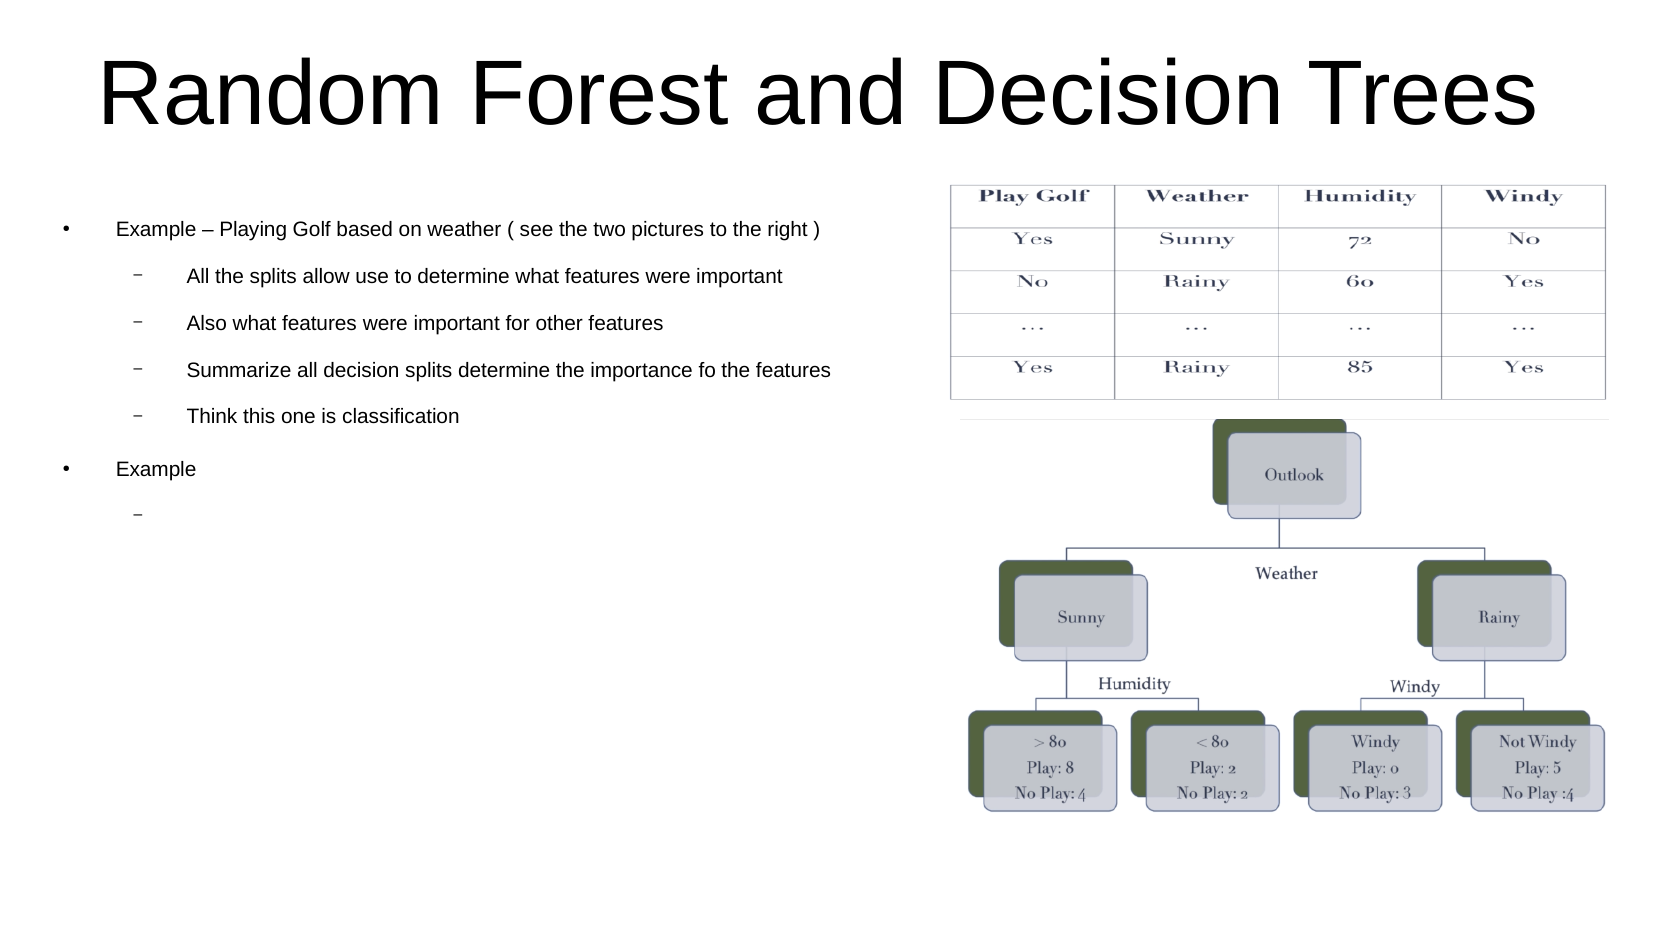

# Random Forest and Decision Trees
Example – Playing Golf based on weather ( see the two pictures to the right )
All the splits allow use to determine what features were important
Also what features were important for other features
Summarize all decision splits determine the importance fo the features
Think this one is classification
Example